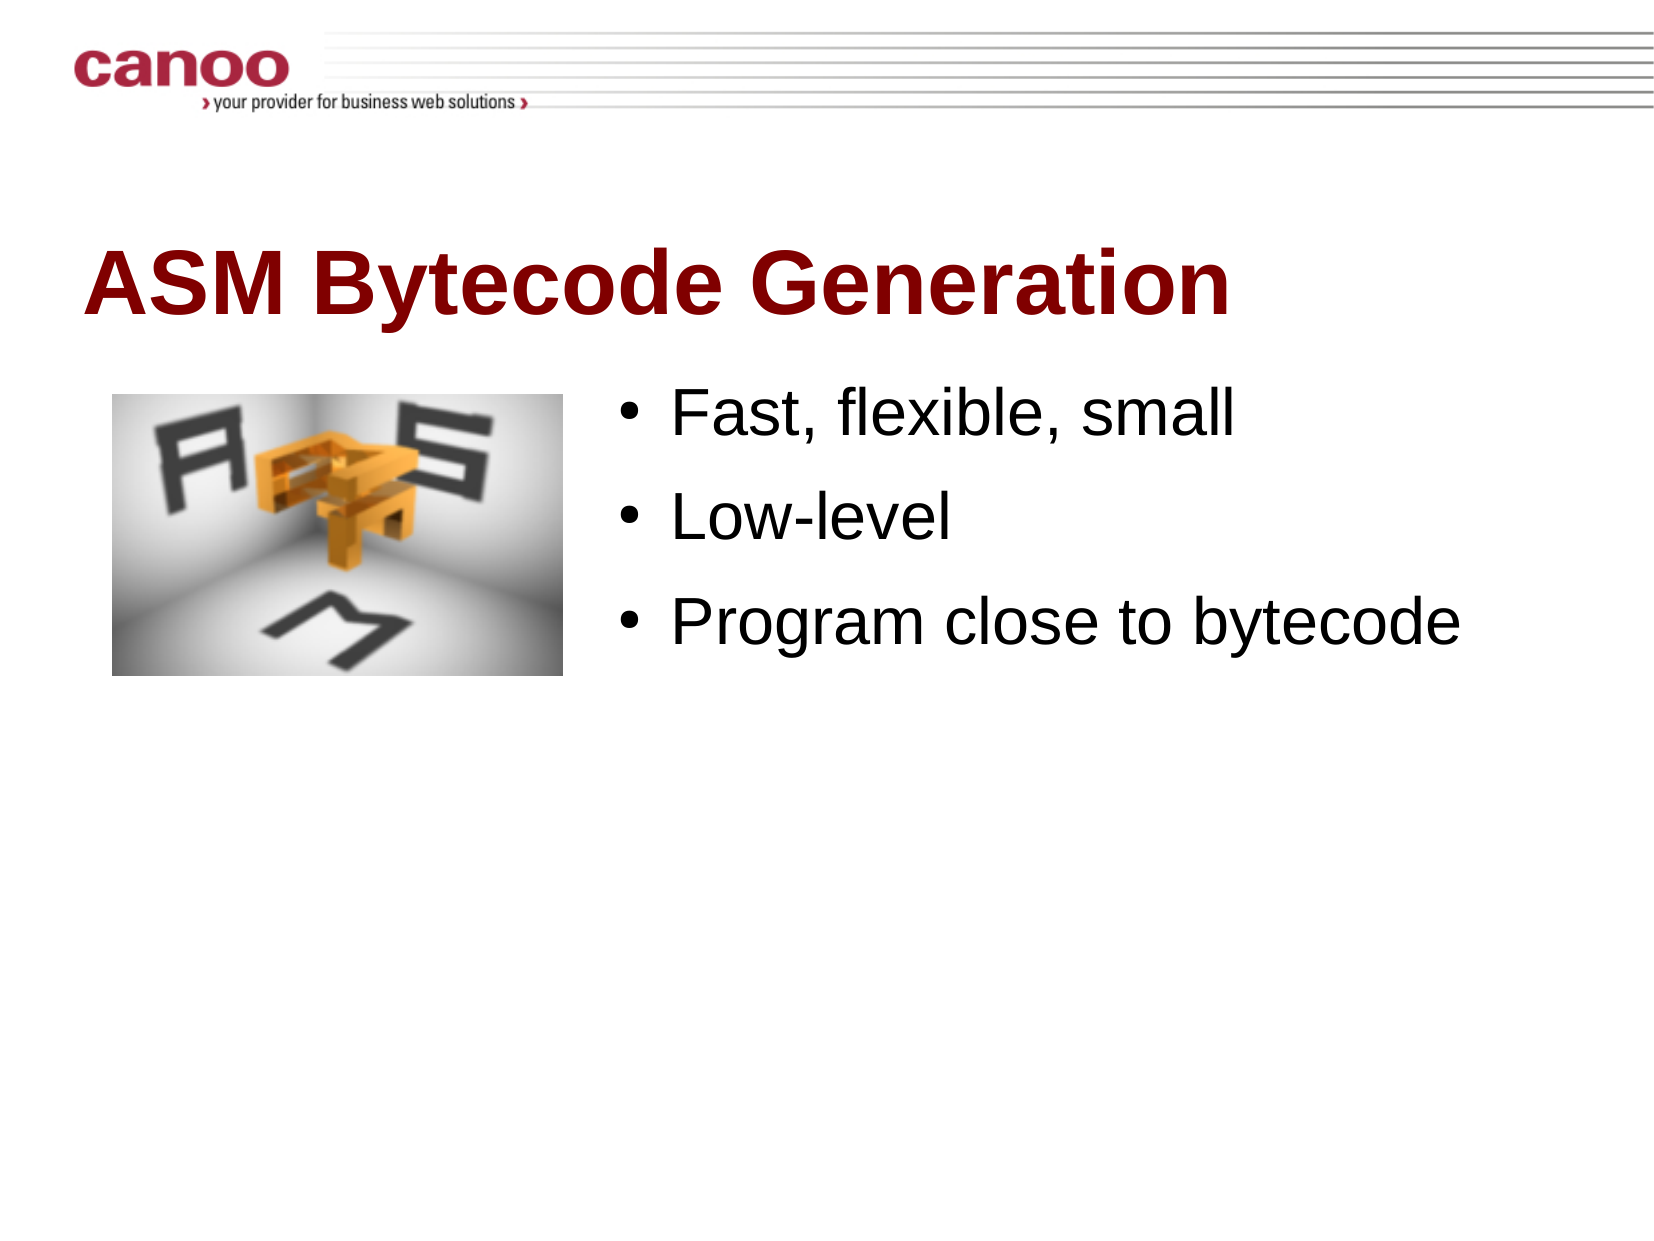

# ASM Bytecode Generation
Fast, flexible, small
Low-level
Program close to bytecode